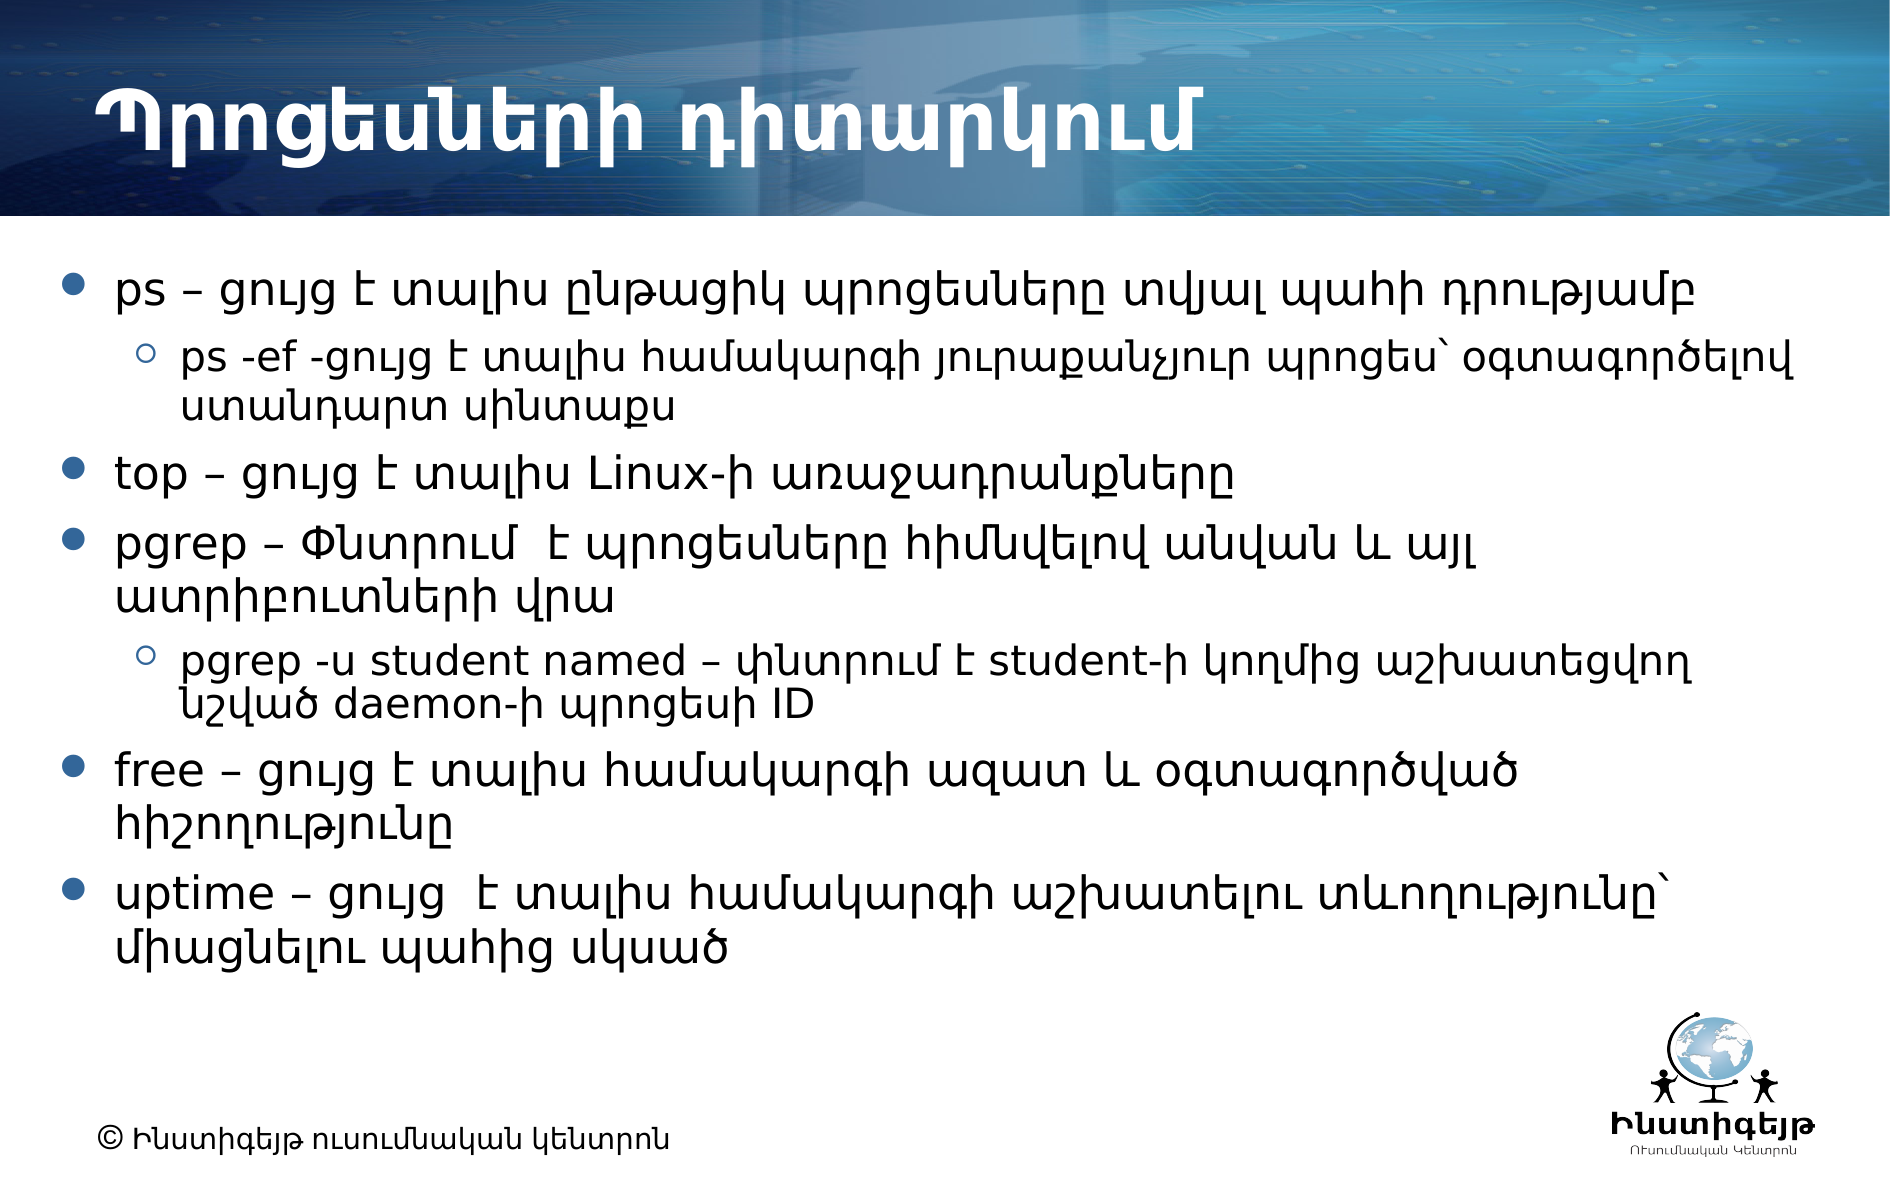

# Պրոցեսների դիտարկում
ps – ցույց է տալիս ընթացիկ պրոցեսները տվյալ պահի դրությամբ
ps -ef -ցույց է տալիս համակարգի յուրաքանչյուր պրոցես՝ օգտագործելով ստանդարտ սինտաքս
top – ցույց է տալիս Linux-ի առաջադրանքները
pgrep – Փնտրում է պրոցեսները հիմնվելով անվան և այլ ատրիբուտների վրա
pgrep -u student named – փնտրում է student-ի կողմից աշխատեցվող նշված daemon-ի պրոցեսի ID
free – ցույց է տալիս համակարգի ազատ և օգտագործված հիշողությունը
uptime – ցույց է տալիս համակարգի աշխատելու տևողությունը՝ միացնելու պահից սկսած